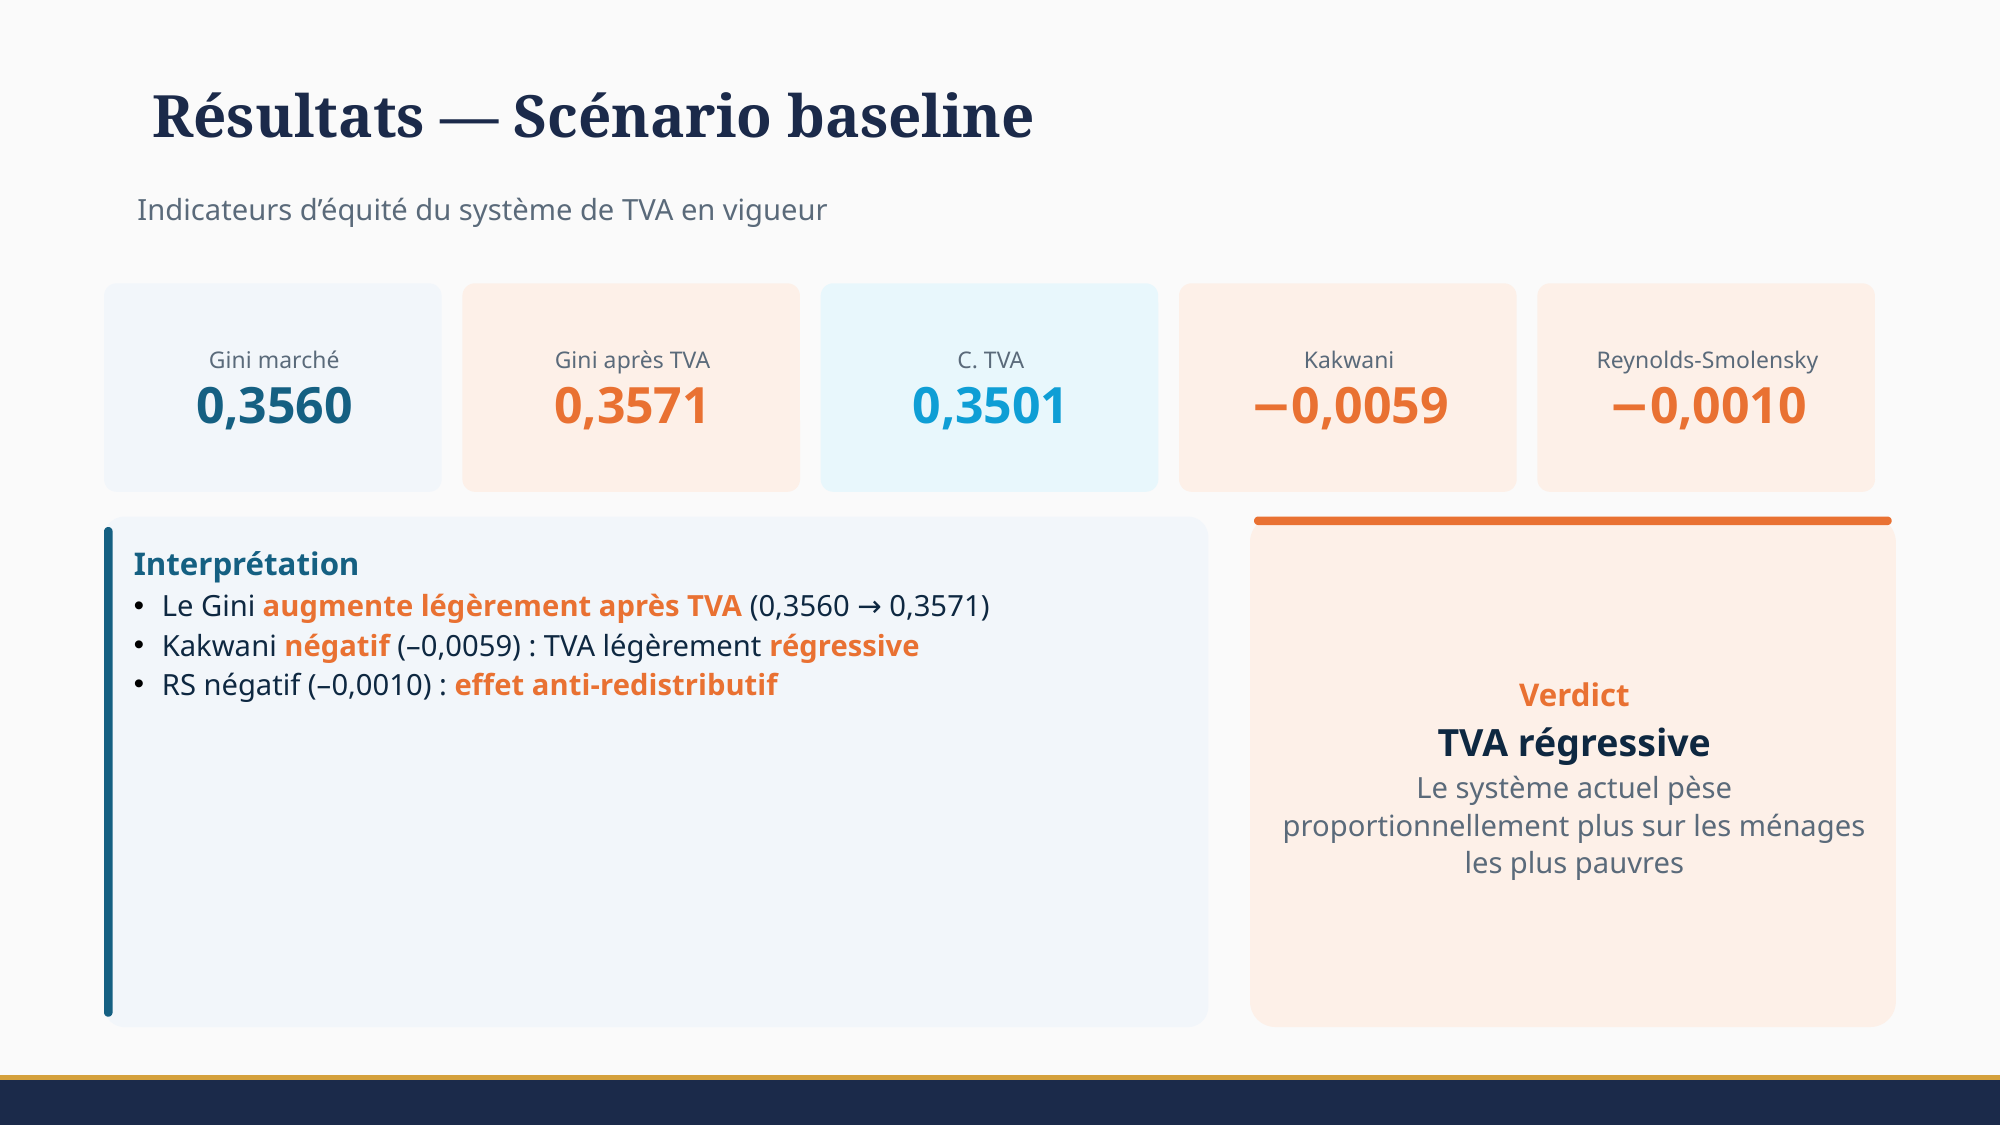

# Résultats — Scénario baseline
Indicateurs d’équité du système de TVA en vigueur
Gini marché
0,3560
Gini après TVA
0,3571
C. TVA
0,3501
Kakwani
−0,0059
Reynolds‑Smolensky
−0,0010
Interprétation
Le Gini augmente légèrement après TVA (0,3560 → 0,3571)
Kakwani négatif (–0,0059) : TVA légèrement régressive
RS négatif (–0,0010) : effet anti-redistributif
Verdict
TVA régressive
Le système actuel pèse proportionnellement plus sur les ménages les plus pauvres